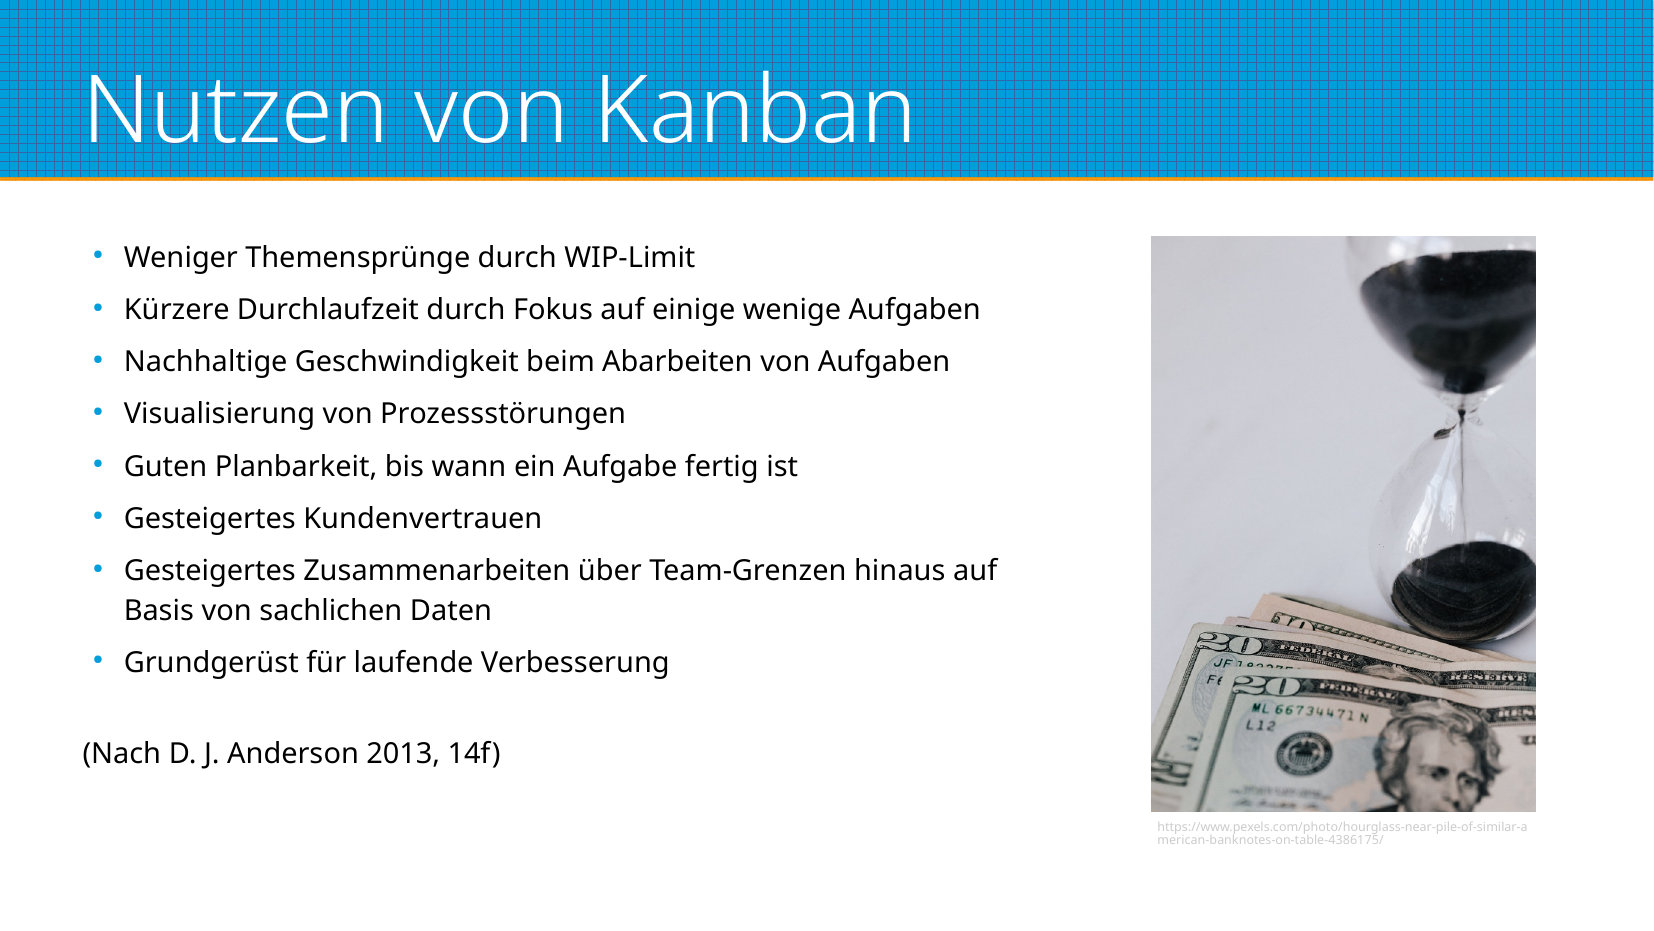

# Nutzen von Kanban
Weniger Themensprünge durch WIP-Limit
Kürzere Durchlaufzeit durch Fokus auf einige wenige Aufgaben
Nachhaltige Geschwindigkeit beim Abarbeiten von Aufgaben
Visualisierung von Prozessstörungen
Guten Planbarkeit, bis wann ein Aufgabe fertig ist
Gesteigertes Kundenvertrauen
Gesteigertes Zusammenarbeiten über Team-Grenzen hinaus auf Basis von sachlichen Daten
Grundgerüst für laufende Verbesserung
(Nach D. J. Anderson 2013, 14f)
https://www.pexels.com/photo/hourglass-near-pile-of-similar-american-banknotes-on-table-4386175/